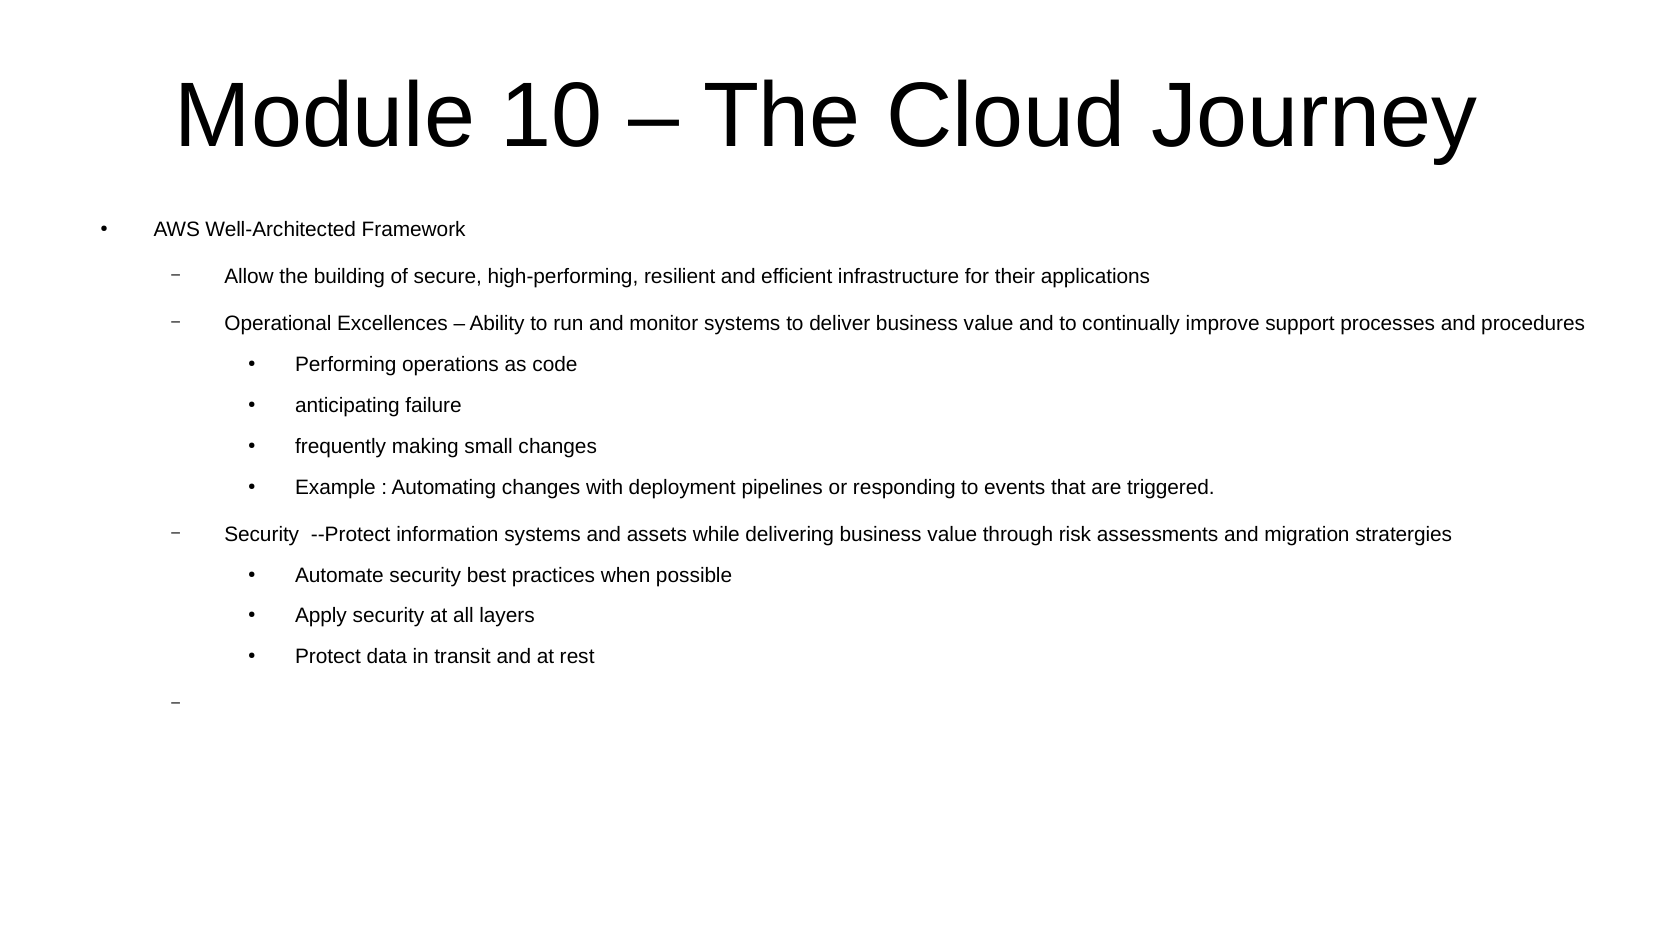

# Module 10 – The Cloud Journey
AWS Well-Architected Framework
Allow the building of secure, high-performing, resilient and efficient infrastructure for their applications
Operational Excellences – Ability to run and monitor systems to deliver business value and to continually improve support processes and procedures
Performing operations as code
anticipating failure
frequently making small changes
Example : Automating changes with deployment pipelines or responding to events that are triggered.
Security --Protect information systems and assets while delivering business value through risk assessments and migration stratergies
Automate security best practices when possible
Apply security at all layers
Protect data in transit and at rest